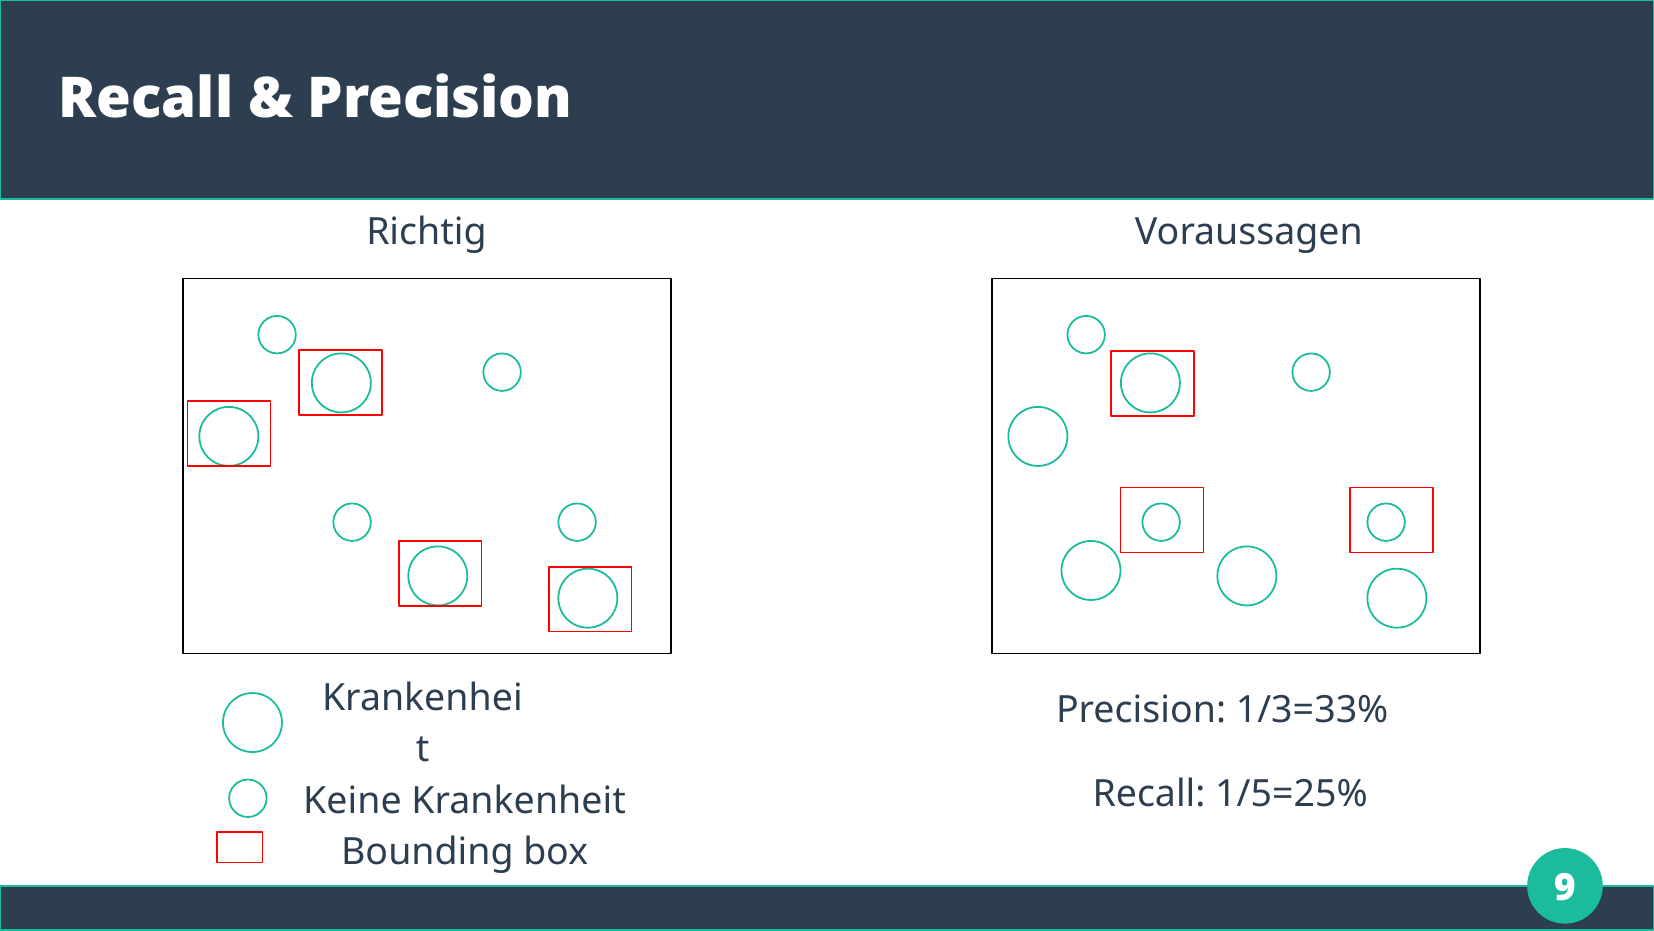

# Recall & Precision
Richtig
Voraussagen
Precision: 1/3=33%
Krankenheit
Recall: 1/5=25%
Keine Krankenheit
Bounding box
9